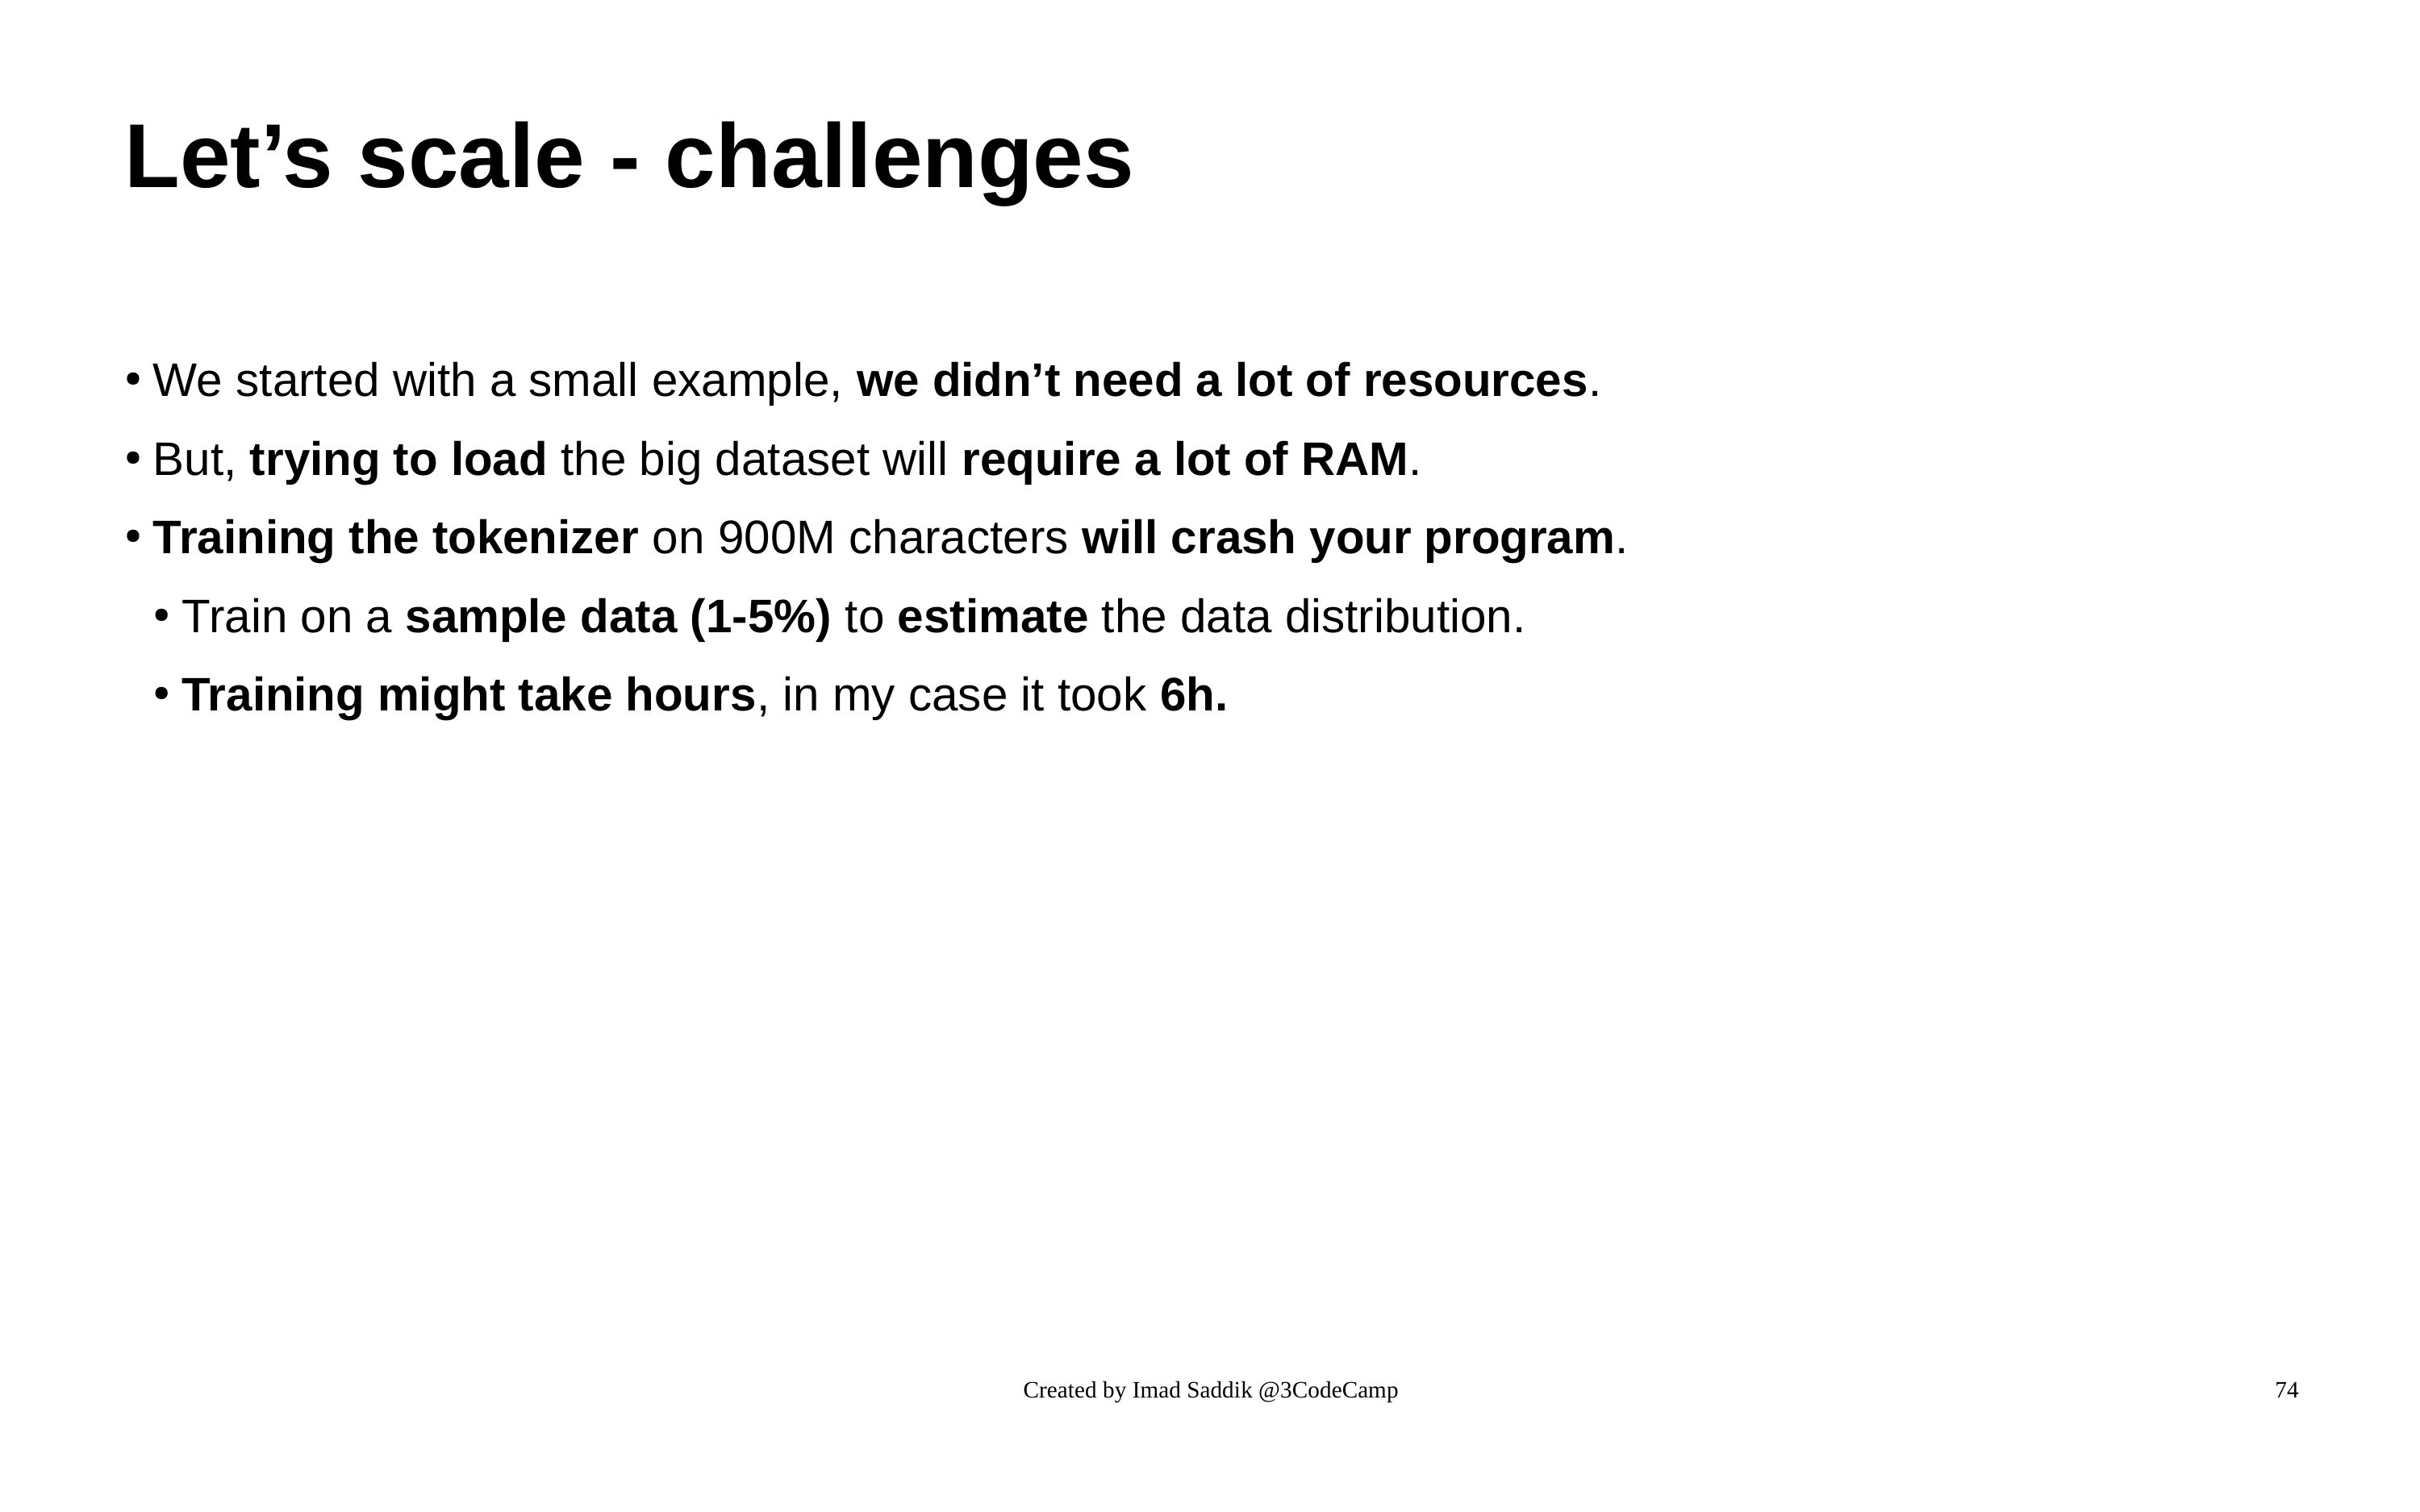

Let’s scale - challenges
We started with a small example, we didn’t need a lot of resources.
But, trying to load the big dataset will require a lot of RAM.
Training the tokenizer on 900M characters will crash your program.
Train on a sample data (1-5%) to estimate the data distribution.
Training might take hours, in my case it took 6h.
Created by Imad Saddik @3CodeCamp
74